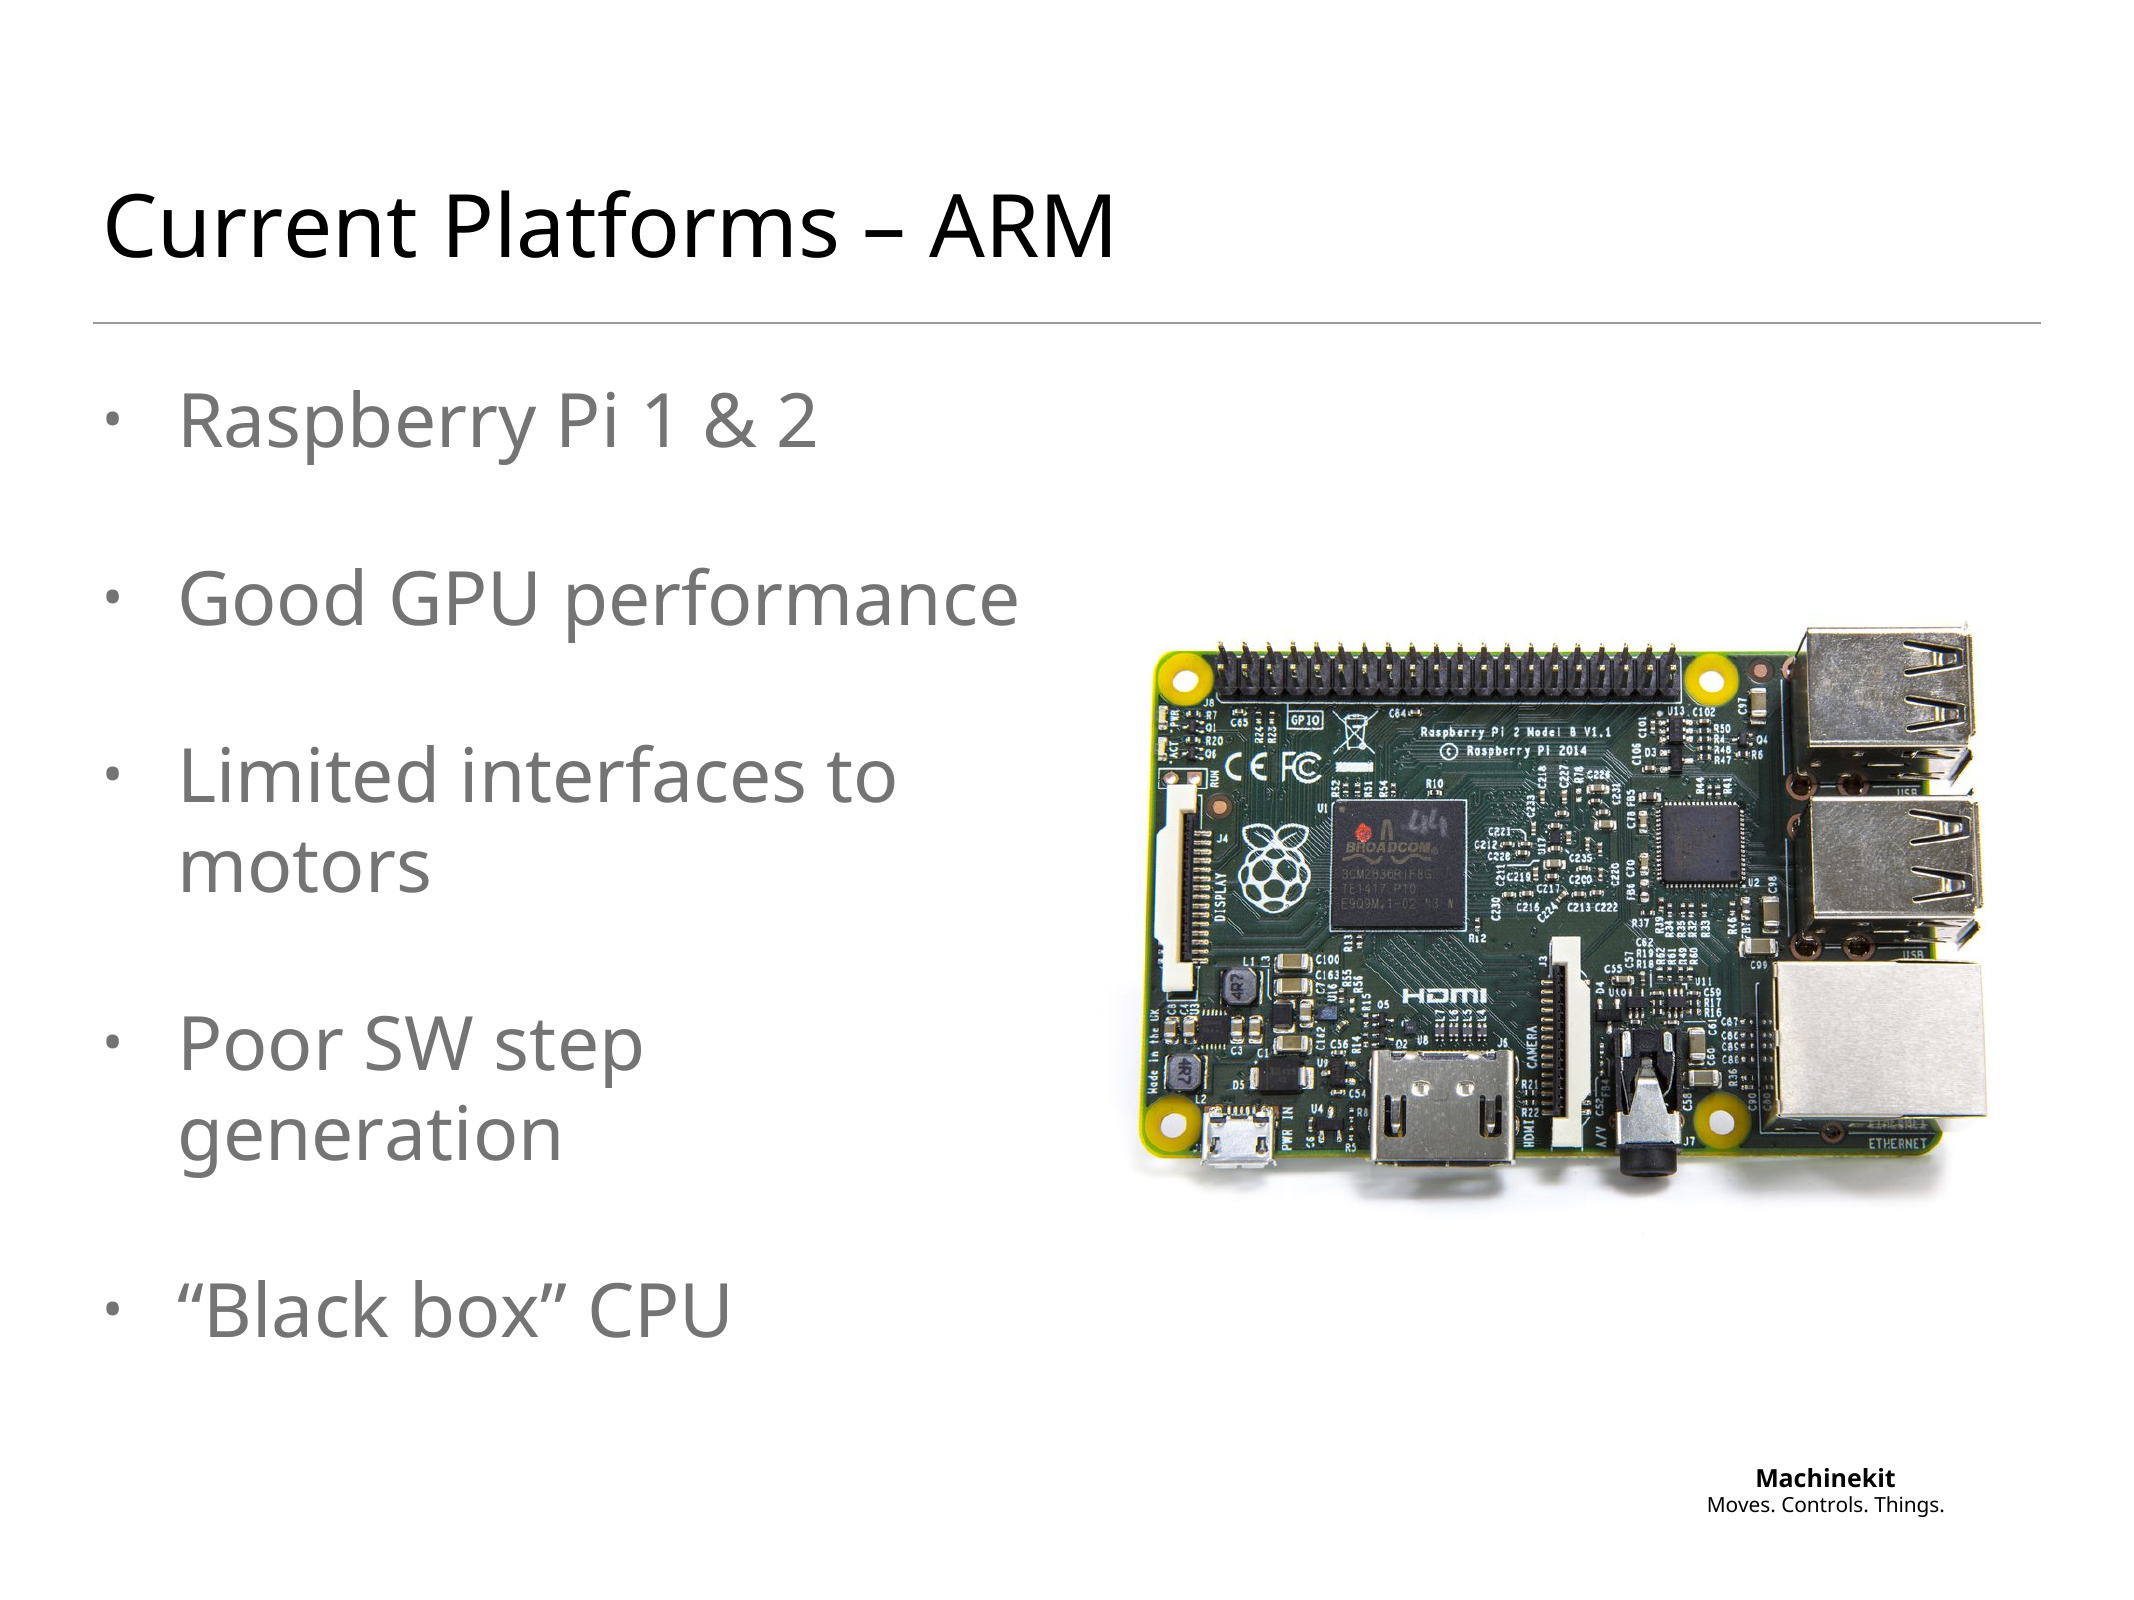

# Current Platforms – ARM
Raspberry Pi 1 & 2
Good GPU performance
Limited interfaces to motors
Poor SW step generation
“Black box” CPU